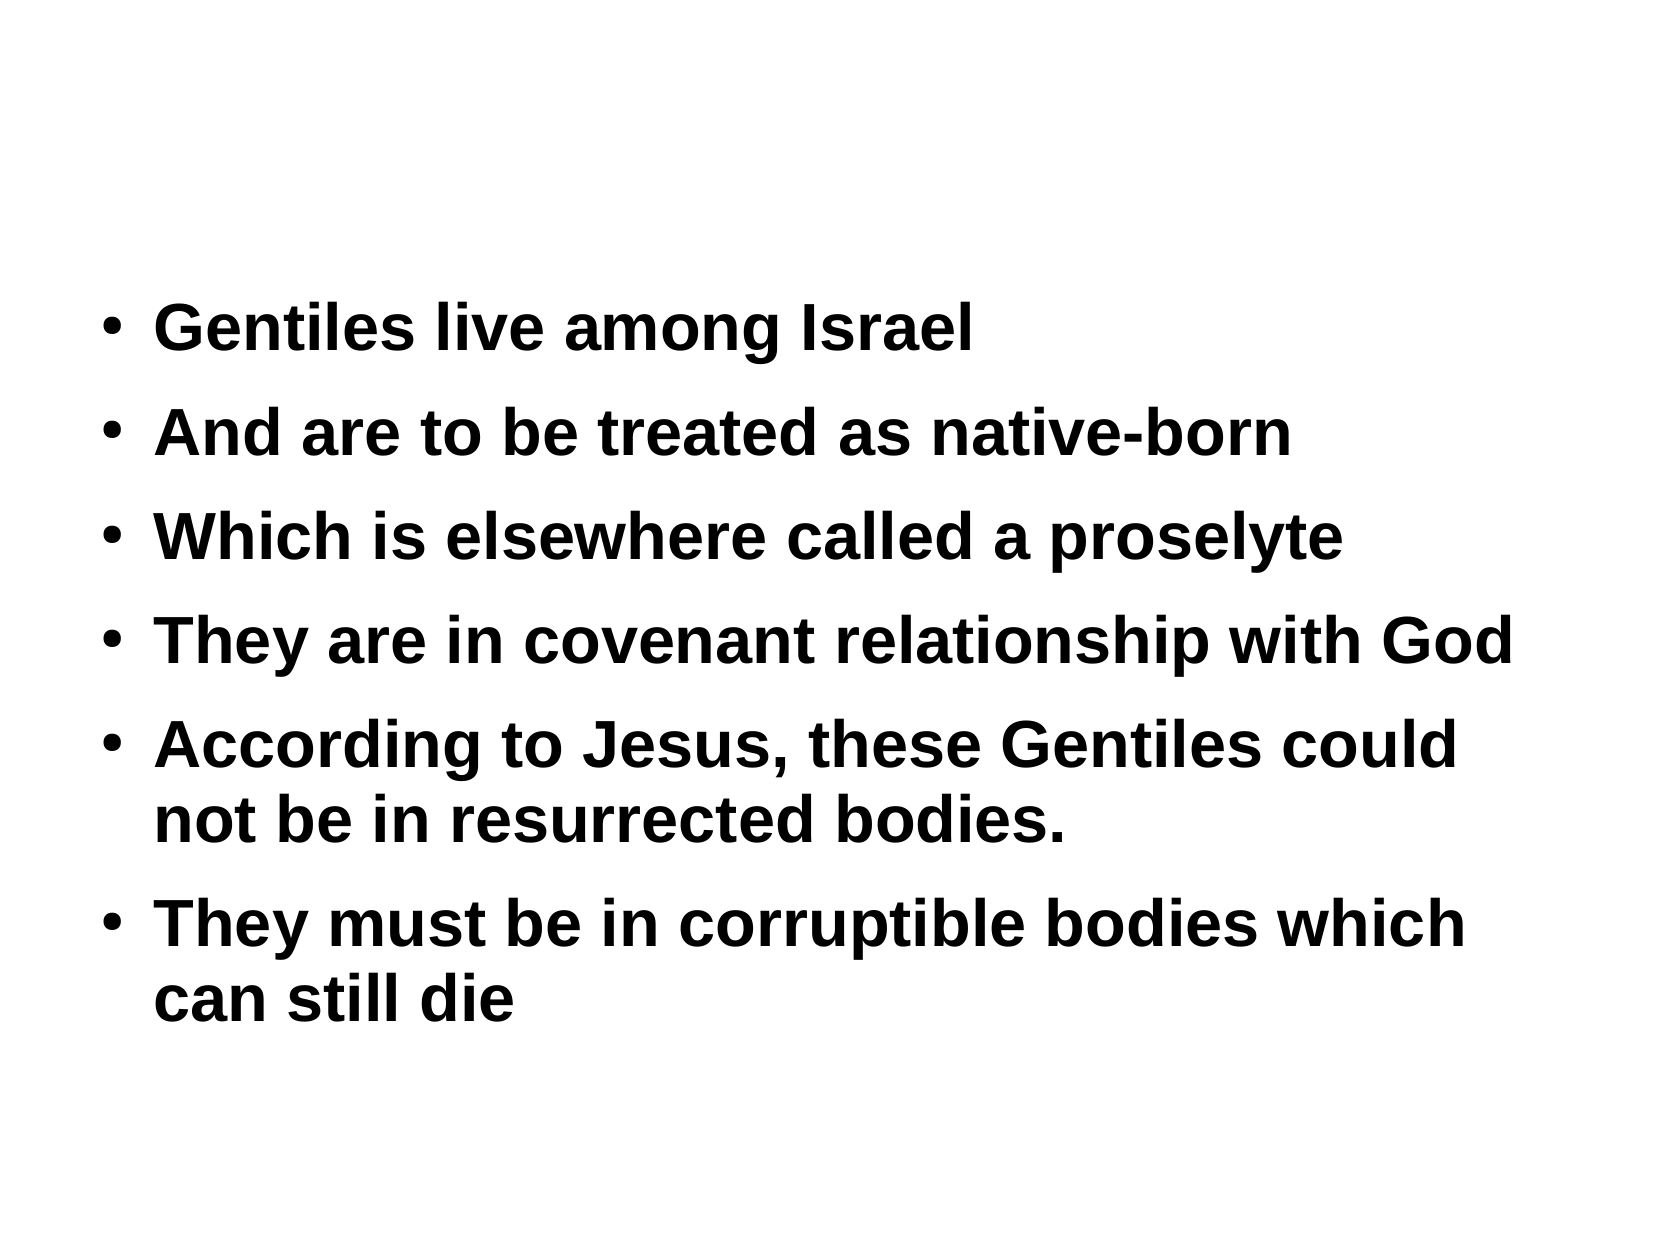

#
Gentiles live among Israel
And are to be treated as native-born
Which is elsewhere called a proselyte
They are in covenant relationship with God
According to Jesus, these Gentiles could not be in resurrected bodies.
They must be in corruptible bodies which can still die